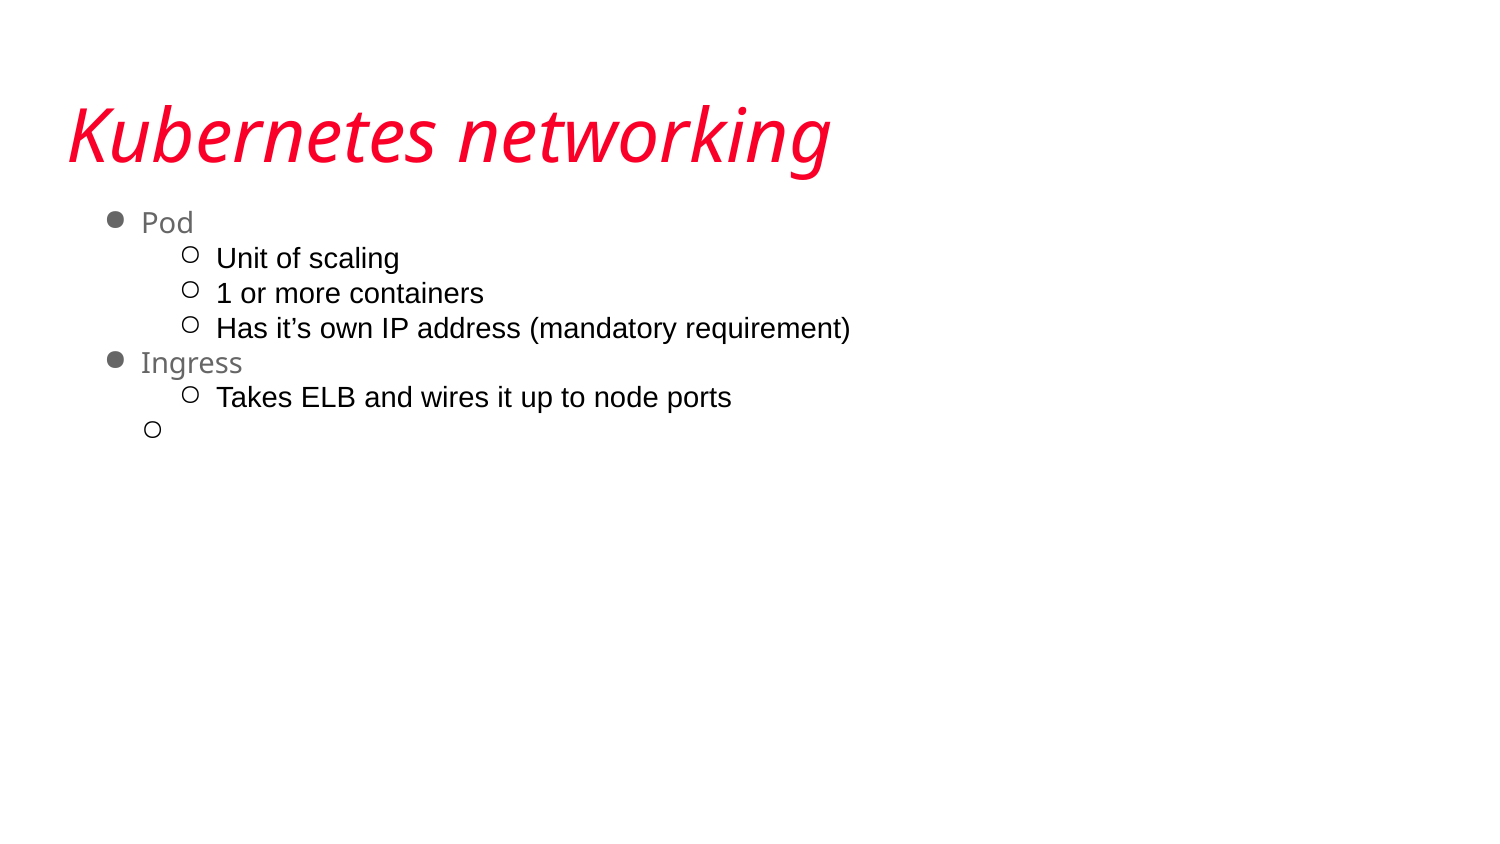

# Kubernetes networking
Pod
Unit of scaling
1 or more containers
Has it’s own IP address (mandatory requirement)
Ingress
Takes ELB and wires it up to node ports